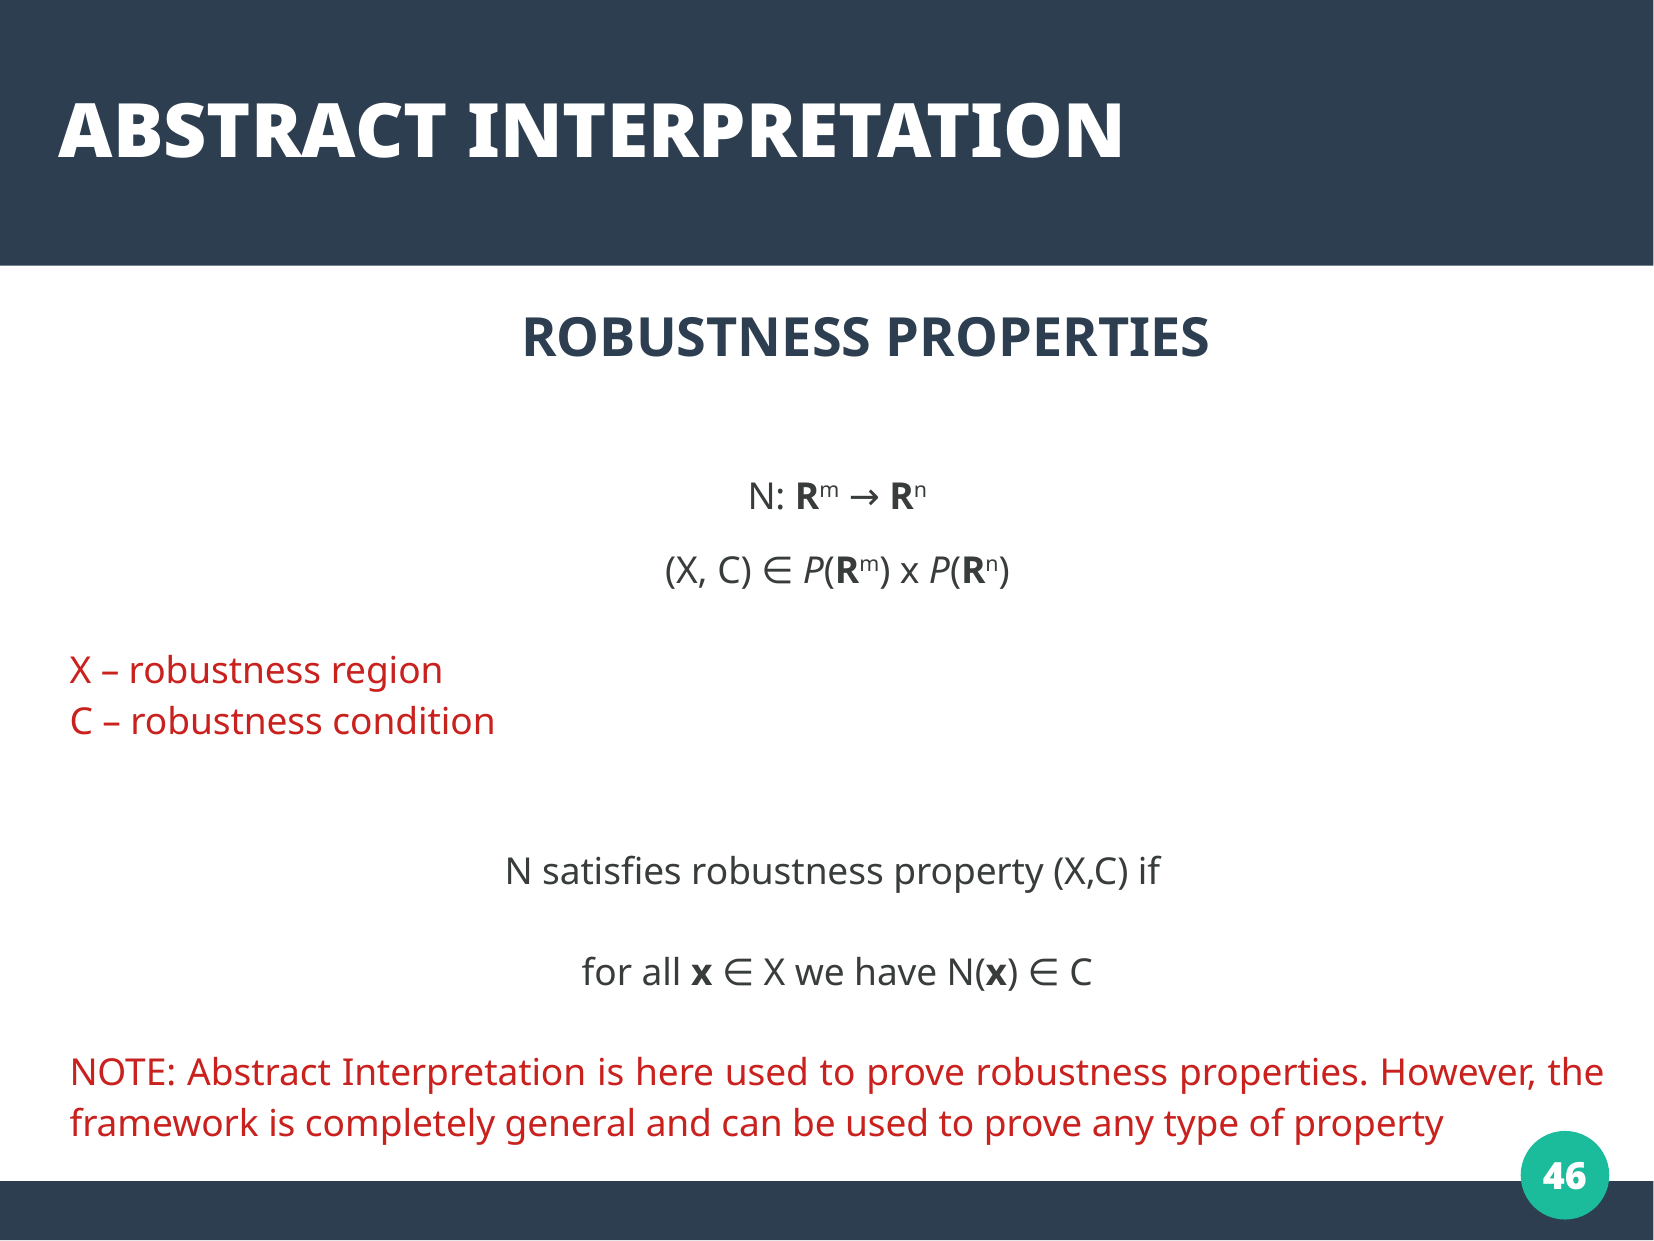

# ABSTRACT INTERPRETATION
ROBUSTNESS PROPERTIES
N: Rm → Rn
(X, C) ∈ P(Rm) x P(Rn)
X – robustness region
C – robustness condition
N satisfies robustness property (X,C) if
for all x ∈ X we have N(x) ∈ C
NOTE: Abstract Interpretation is here used to prove robustness properties. However, the framework is completely general and can be used to prove any type of property
46